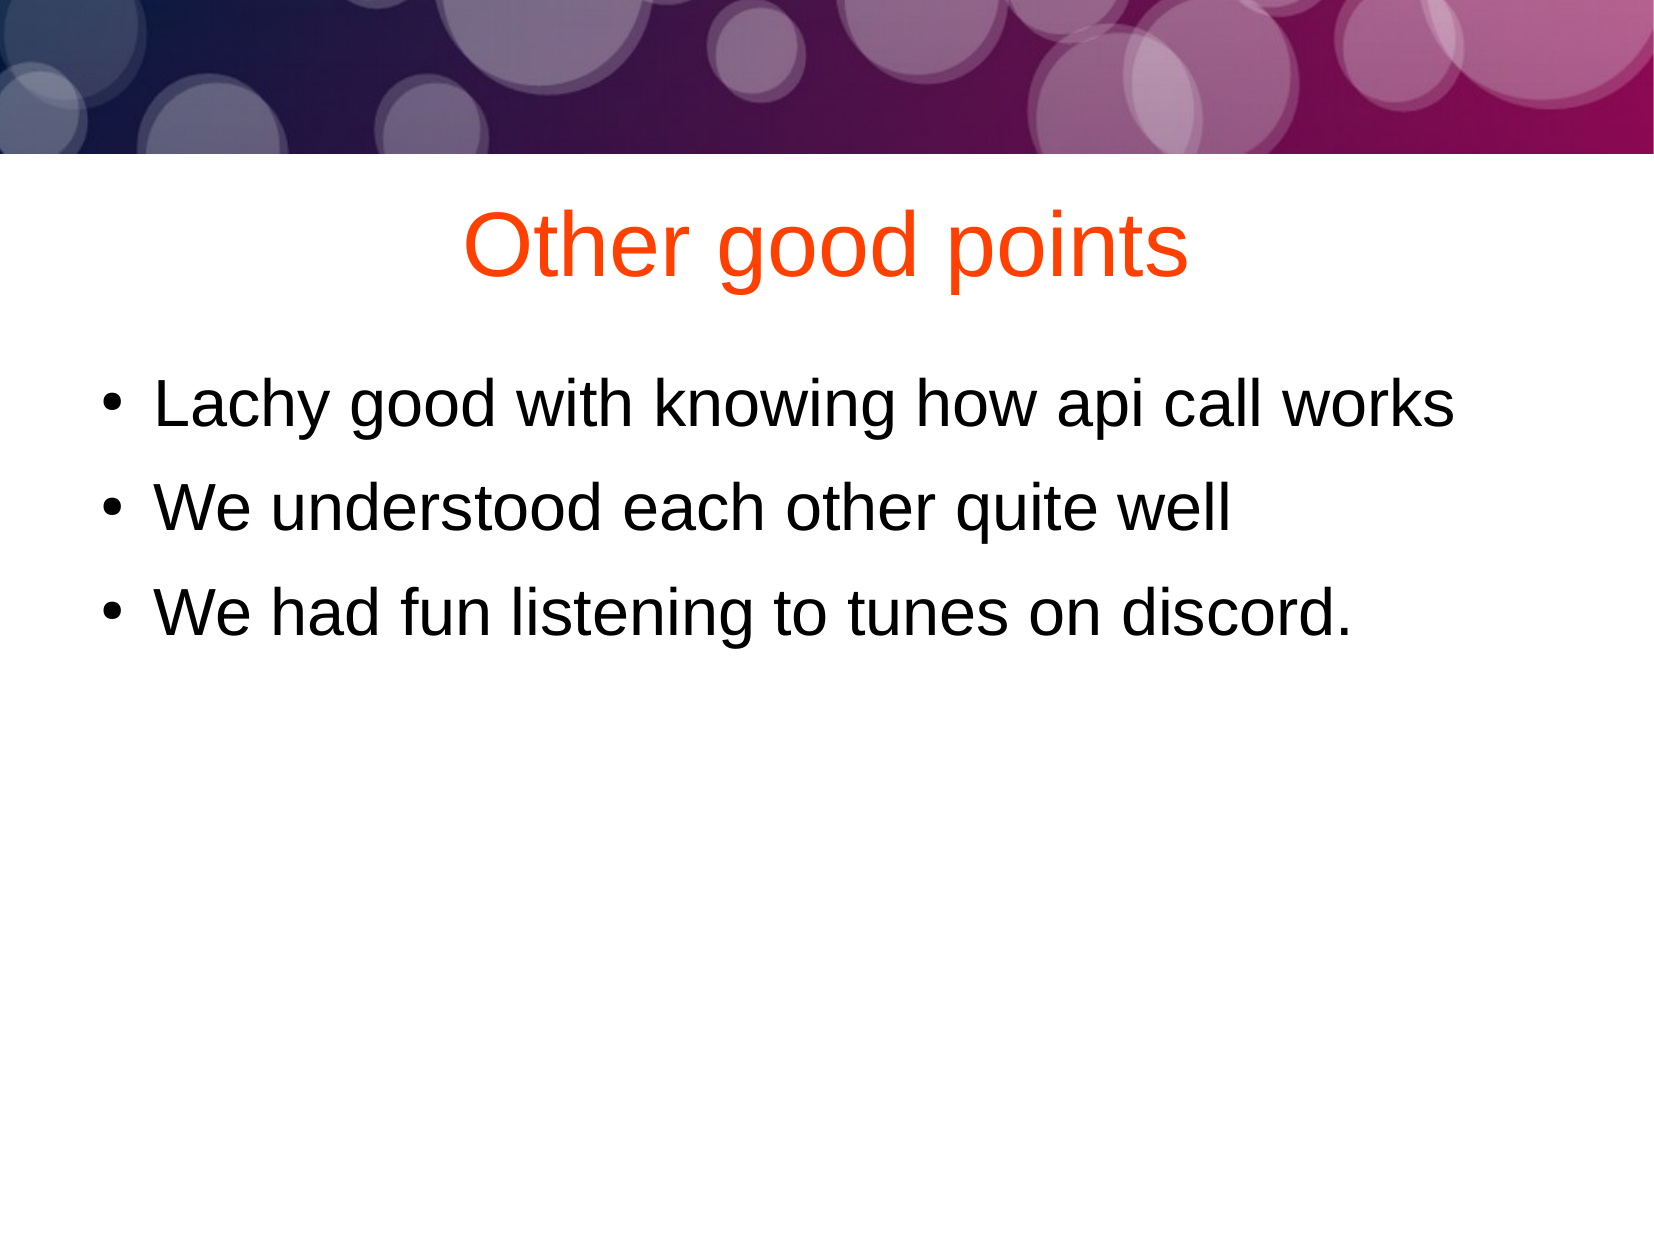

# Other good points
Lachy good with knowing how api call works
We understood each other quite well
We had fun listening to tunes on discord.